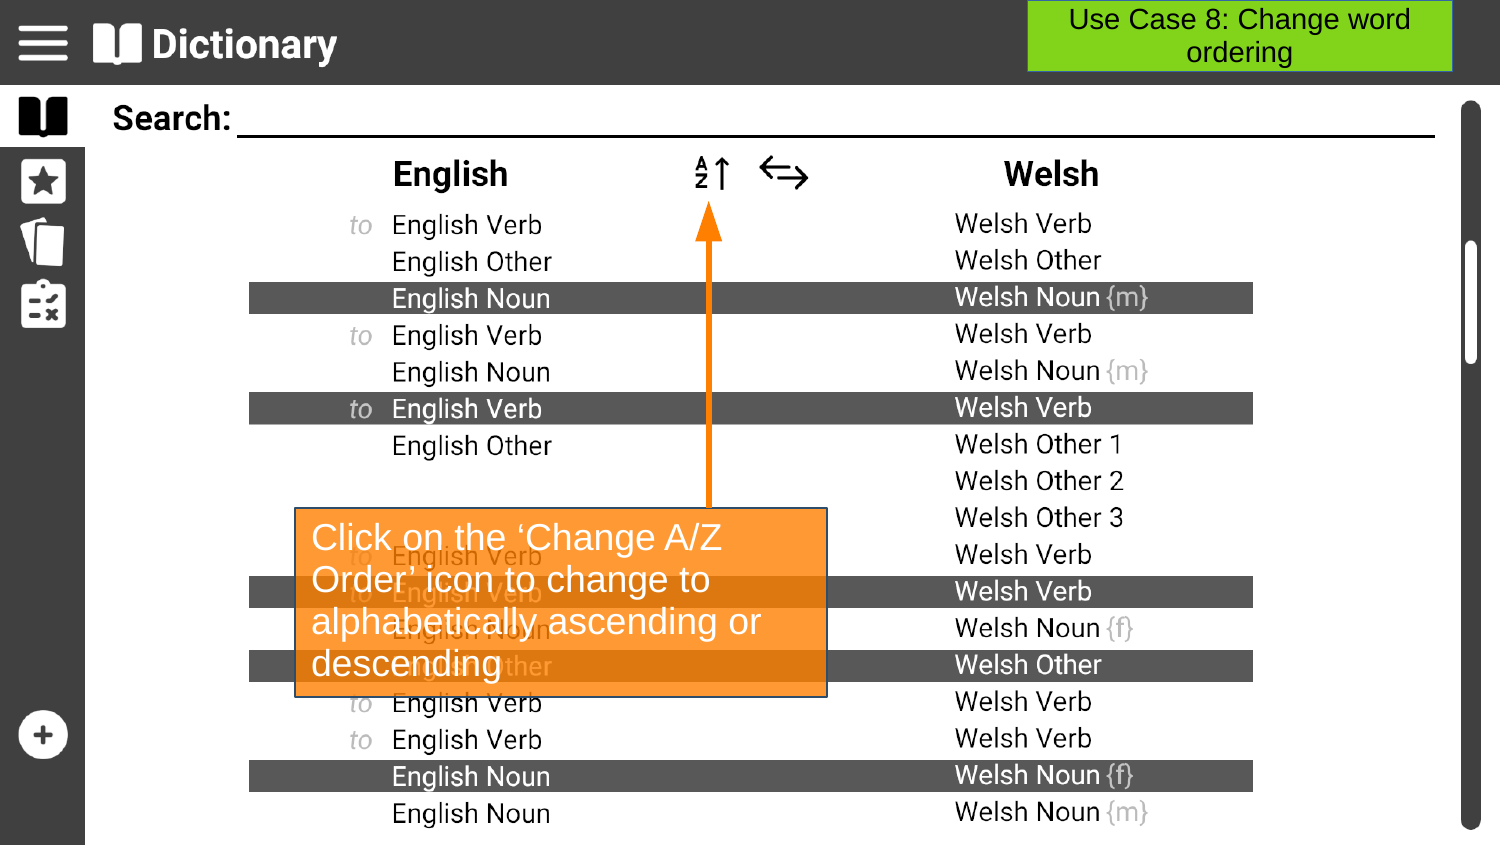

Use Case 8: Change word ordering
Click on the ‘Change A/Z Order’ icon to change to alphabetically ascending or descending